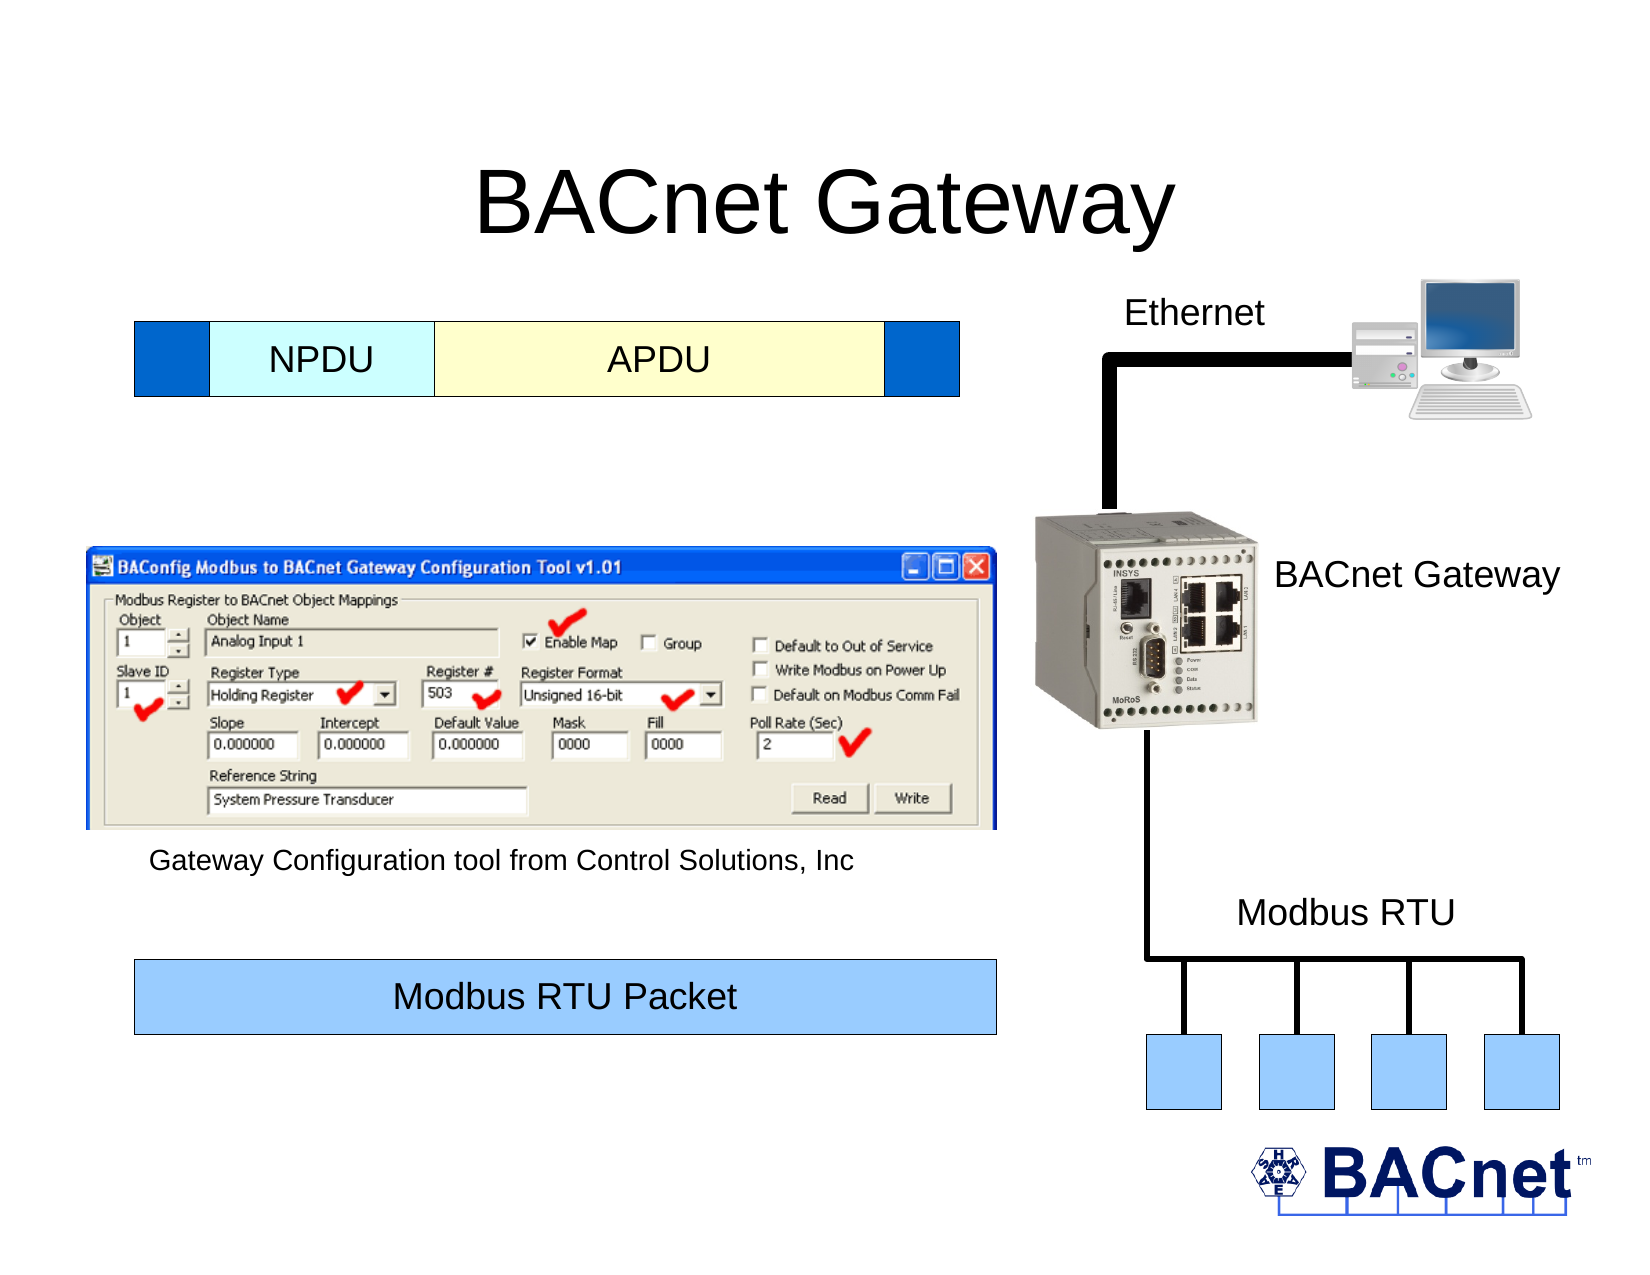

# BACnet Gateway
Ethernet
NPDU
APDU
BACnet Gateway
Gateway Configuration tool from Control Solutions, Inc
Modbus RTU
Modbus RTU Packet